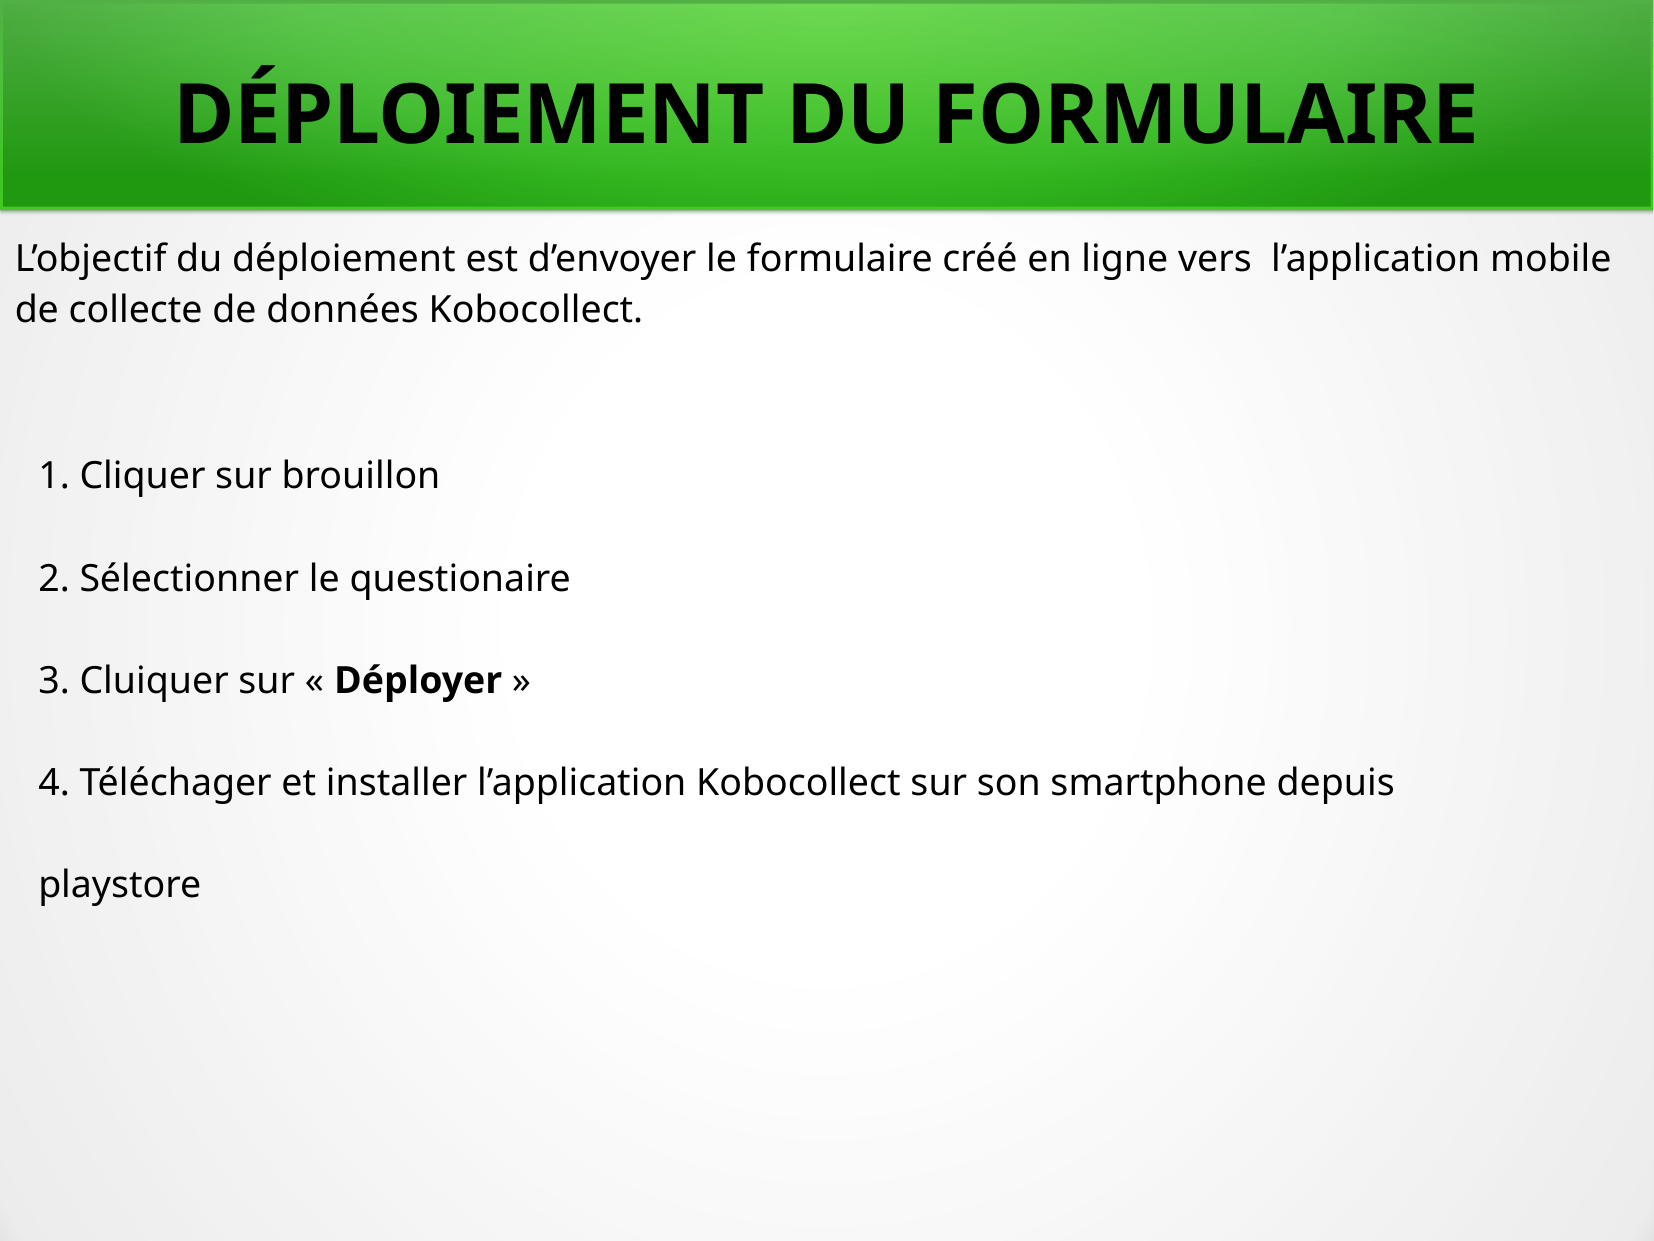

DÉPLOIEMENT DU FORMULAIRE
L’objectif du déploiement est d’envoyer le formulaire créé en ligne vers l’application mobile de collecte de données Kobocollect.
1. Cliquer sur brouillon
2. Sélectionner le questionaire
3. Cluiquer sur « Déployer »
4. Téléchager et installer l’application Kobocollect sur son smartphone depuis playstore